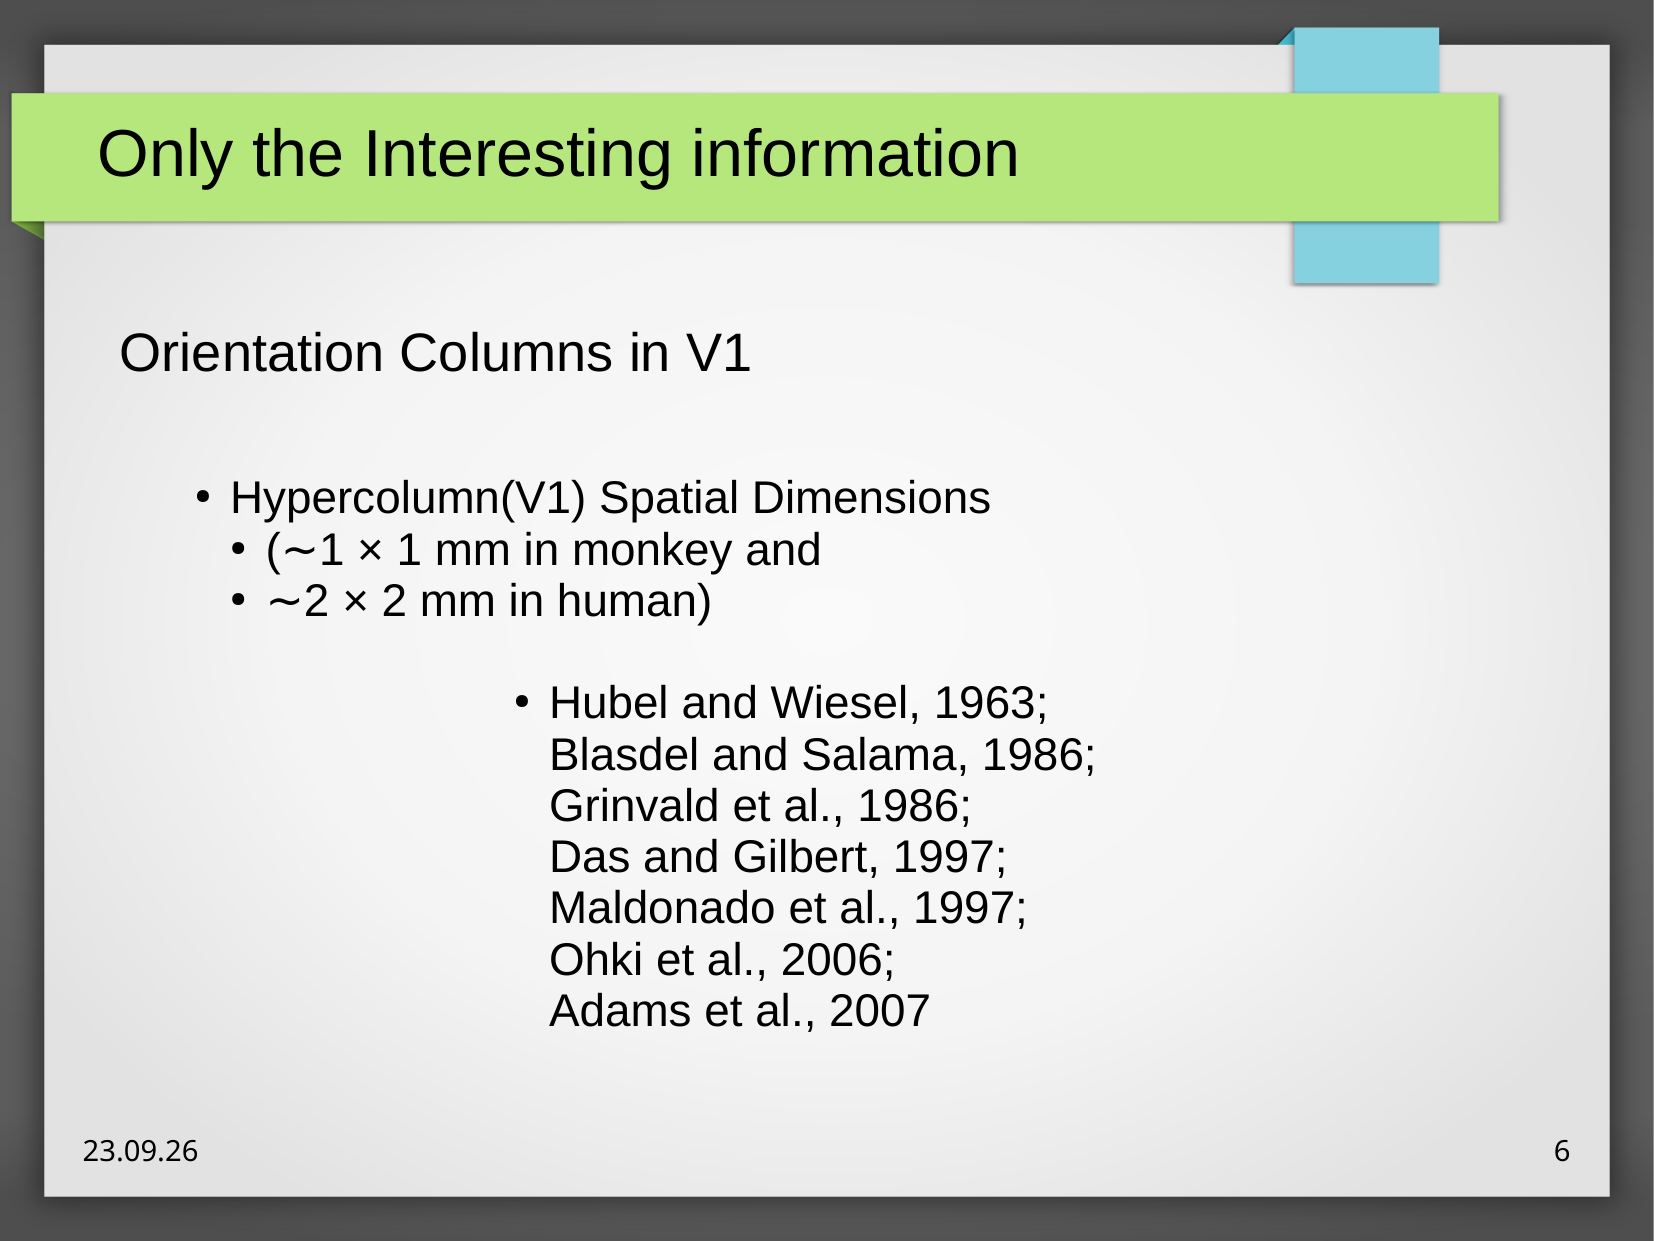

Only the Interesting information
Orientation Columns in V1
Hypercolumn(V1) Spatial Dimensions
(∼1 × 1 mm in monkey and
∼2 × 2 mm in human)
Hubel and Wiesel, 1963;
Blasdel and Salama, 1986;
Grinvald et al., 1986;
Das and Gilbert, 1997;
Maldonado et al., 1997;
Ohki et al., 2006;
Adams et al., 2007
6